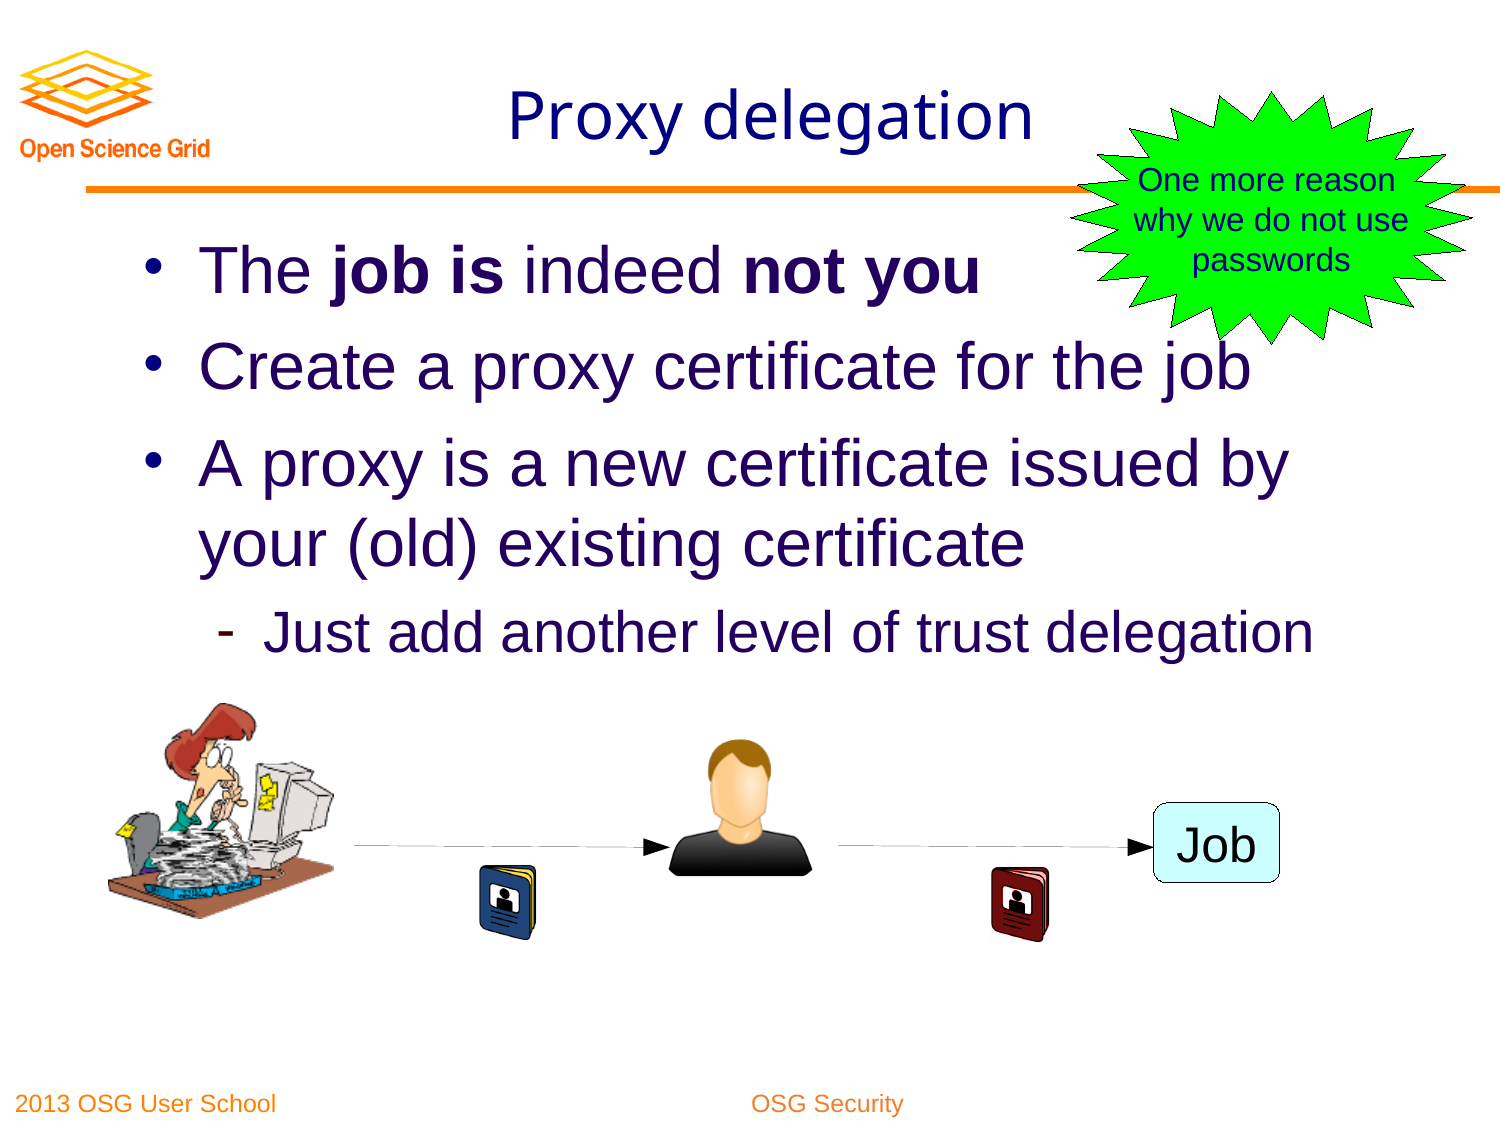

# Proxy delegation
One more reason
why we do not use
passwords
The job is indeed not you
Create a proxy certificate for the job
A proxy is a new certificate issued by your (old) existing certificate
Just add another level of trust delegation
Job